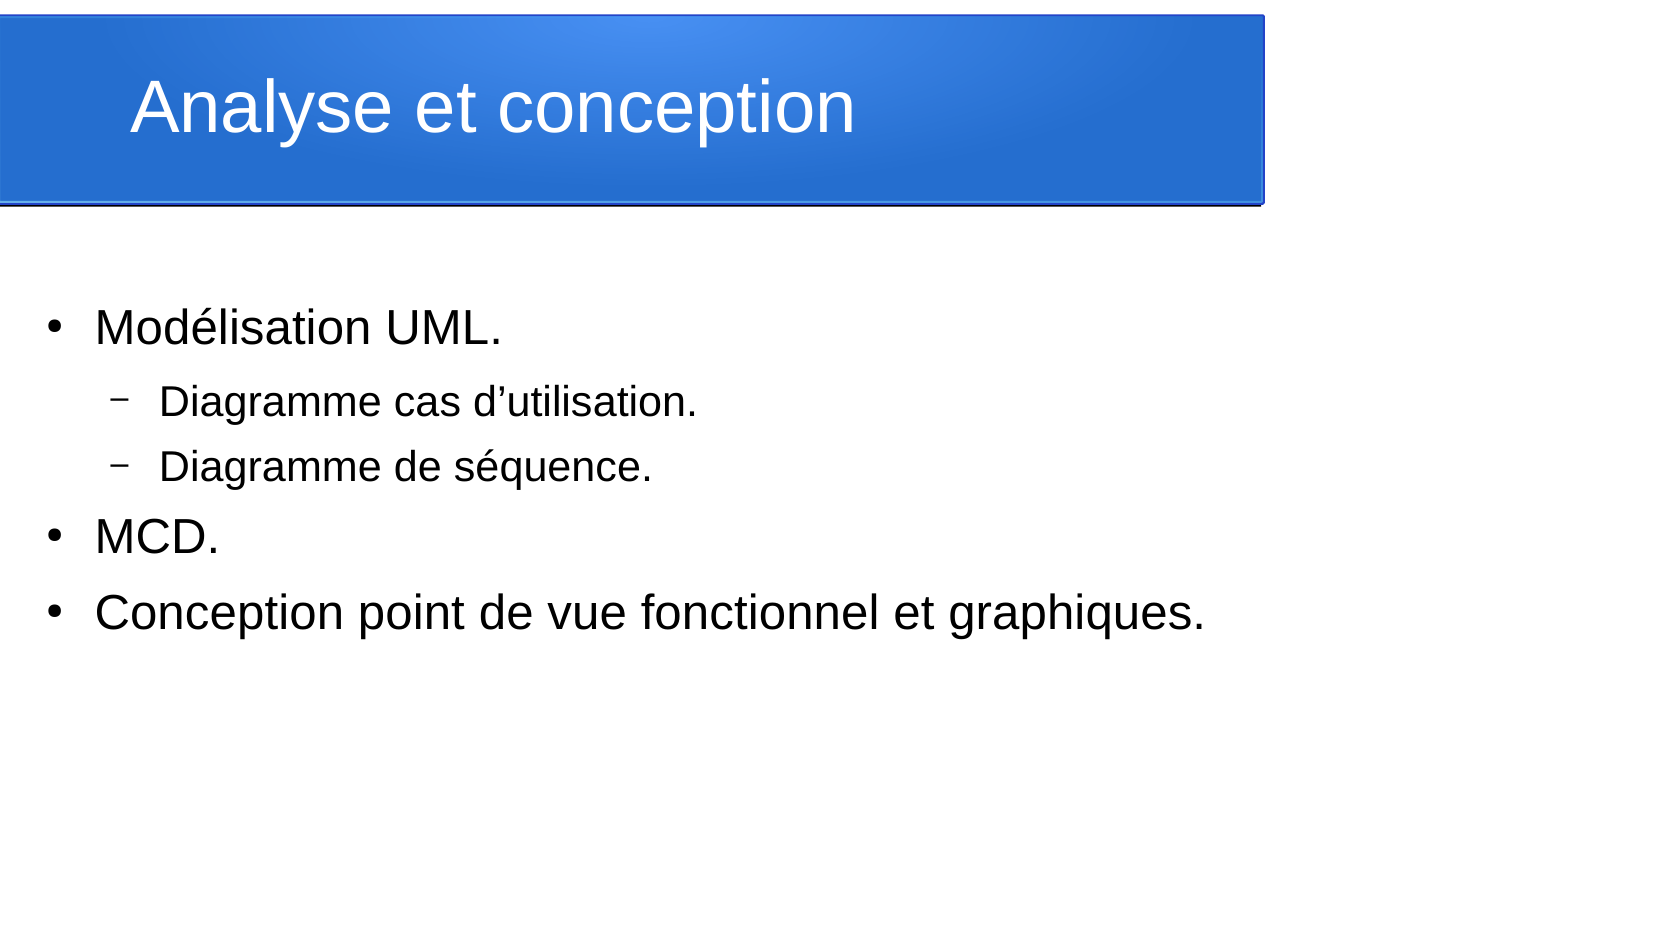

# Analyse et conception
Modélisation UML.
Diagramme cas d’utilisation.
Diagramme de séquence.
MCD.
Conception point de vue fonctionnel et graphiques.